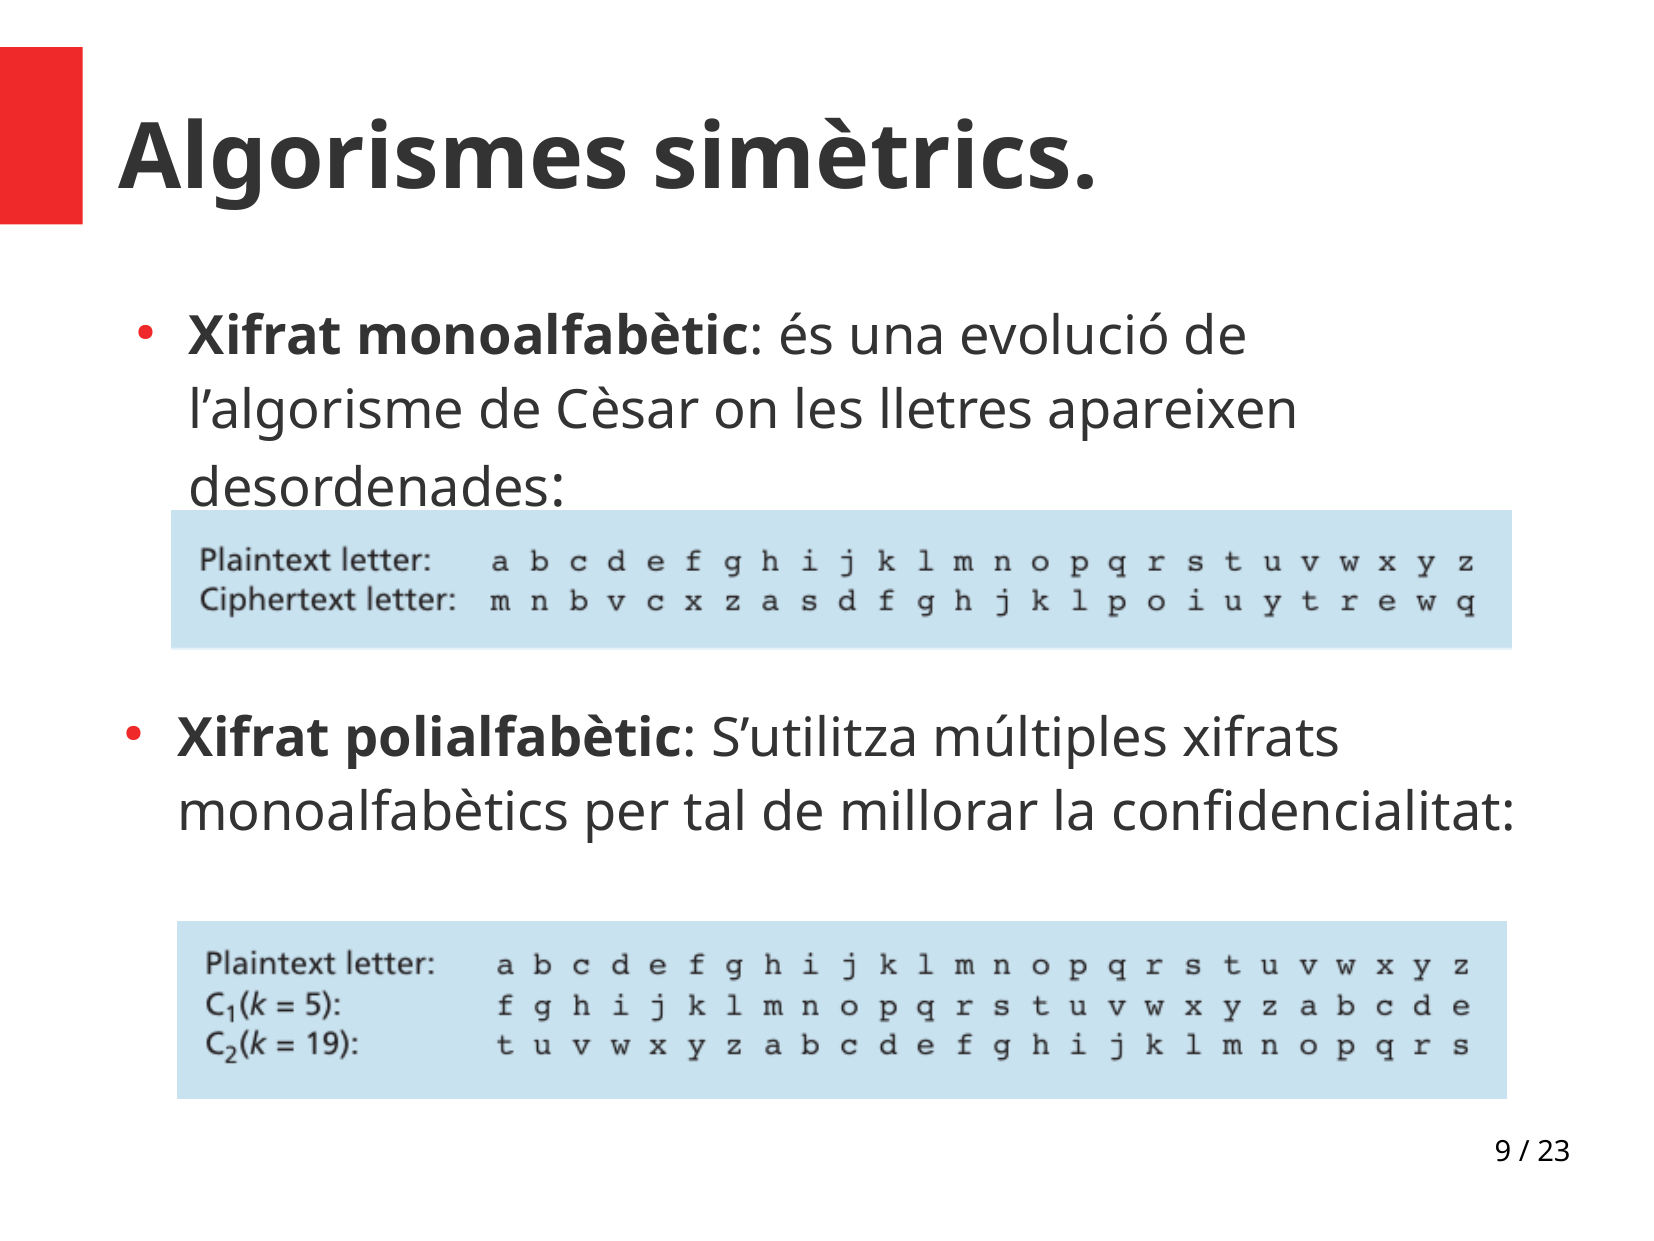

# Algorismes simètrics.
Xifrat monoalfabètic: és una evolució de l’algorisme de Cèsar on les lletres apareixen desordenades:
Xifrat polialfabètic: S’utilitza múltiples xifrats monoalfabètics per tal de millorar la confidencialitat:
9